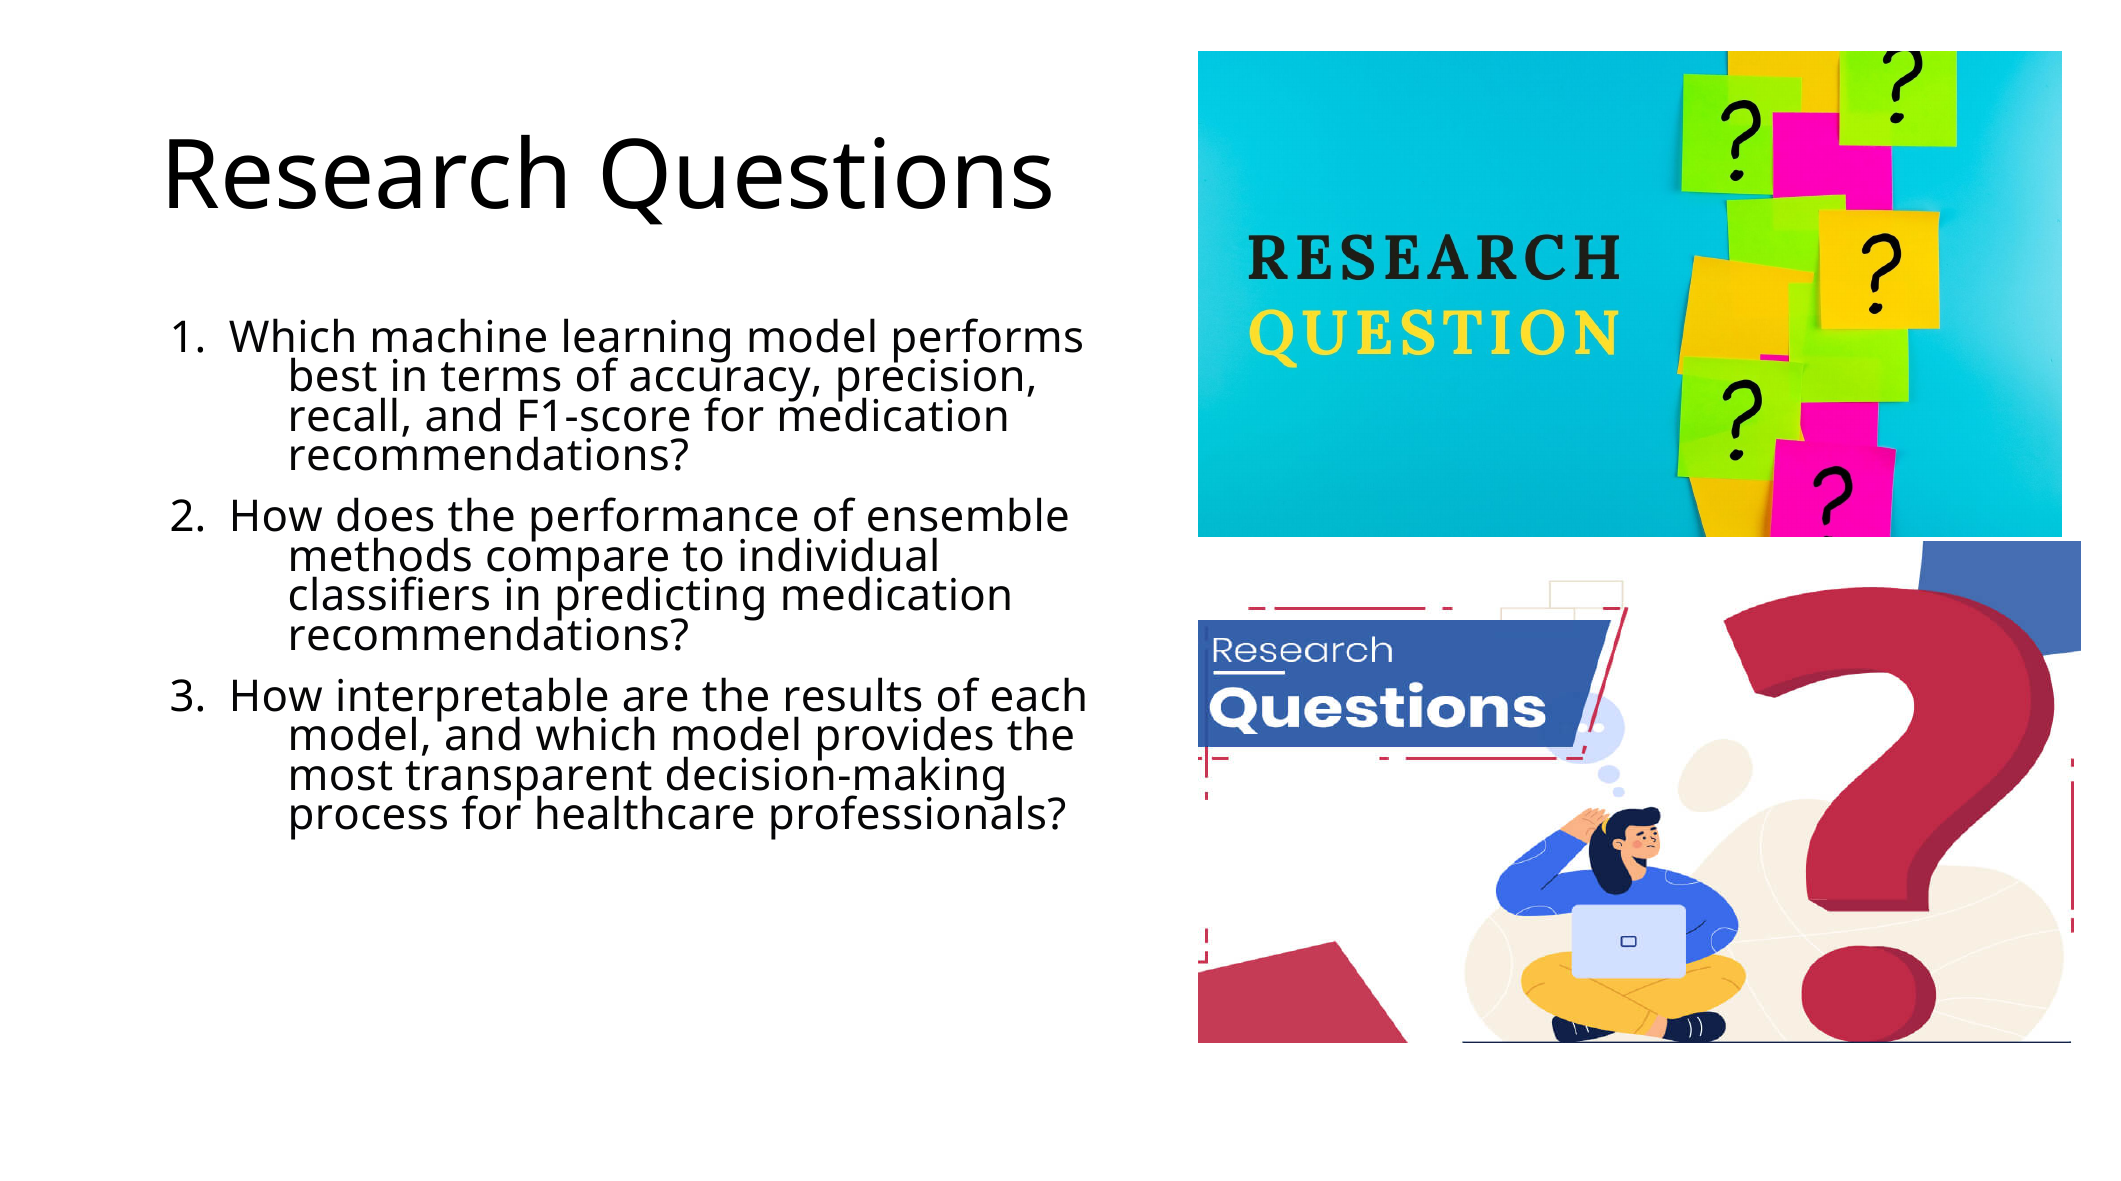

# Research Questions
Which machine learning model performs best in terms of accuracy, precision, recall, and F1-score for medication recommendations?
How does the performance of ensemble methods compare to individual classifiers in predicting medication recommendations?
How interpretable are the results of each model, and which model provides the most transparent decision-making process for healthcare professionals?